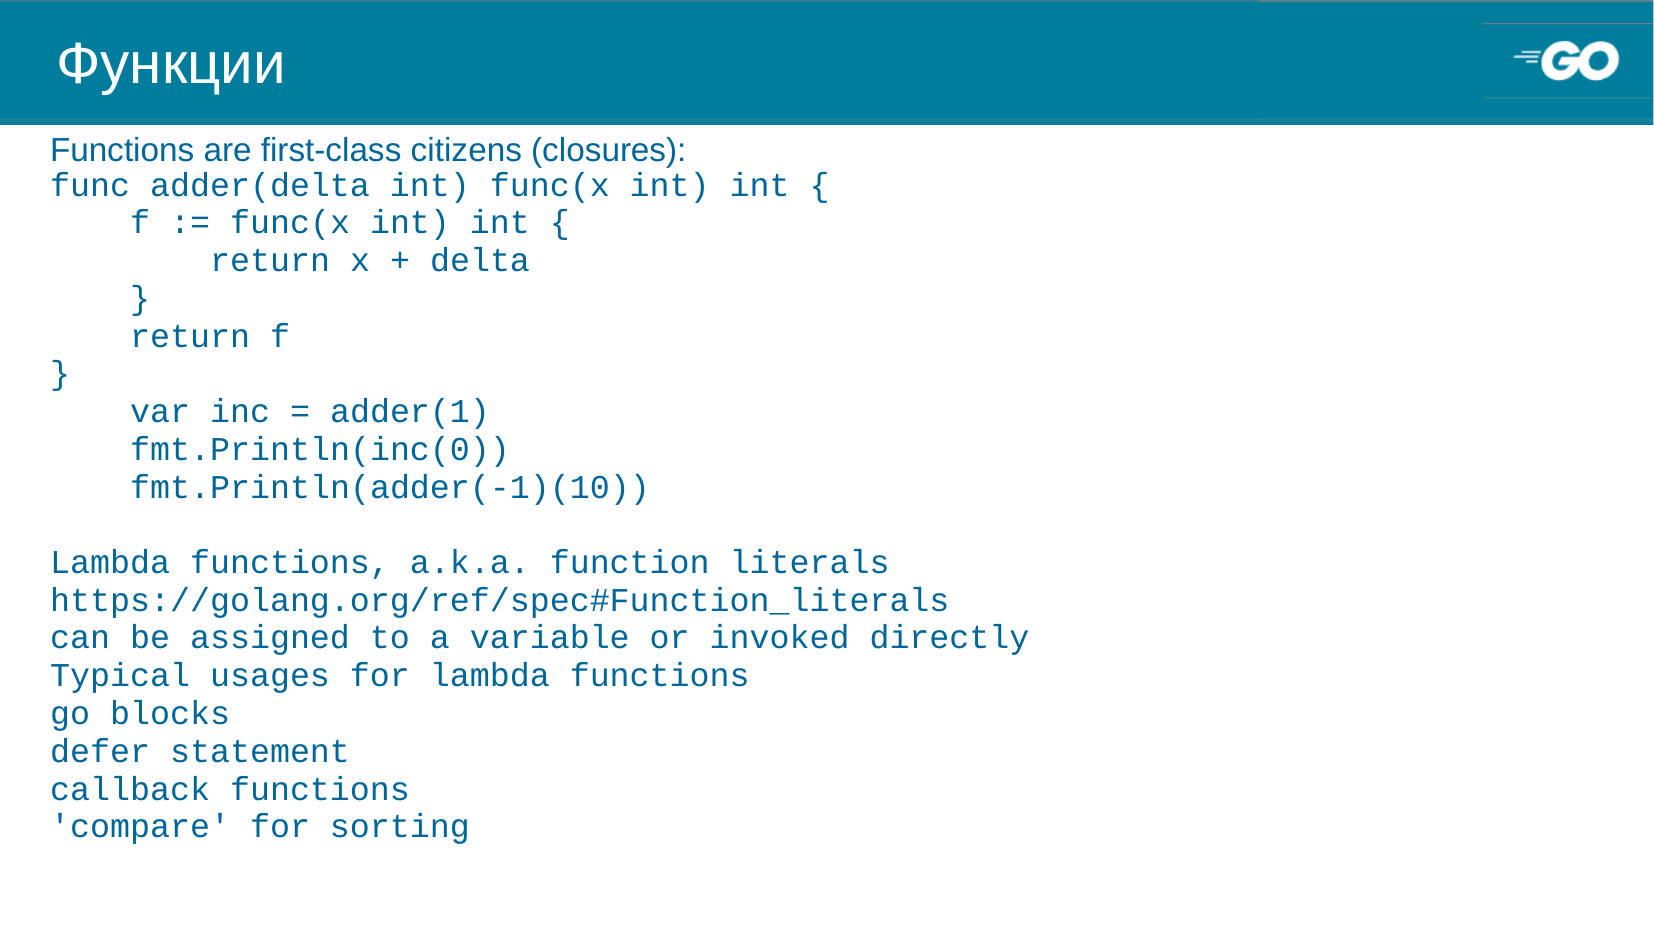

Функции
Functions are first-class citizens (closures):
func adder(delta int) func(x int) int {
 f := func(x int) int {
 return x + delta
 }
 return f
}
 var inc = adder(1)
 fmt.Println(inc(0))
 fmt.Println(adder(-1)(10))
Lambda functions, a.k.a. function literals
https://golang.org/ref/spec#Function_literals
can be assigned to a variable or invoked directly
Typical usages for lambda functions
go blocks
defer statement
callback functions
'compare' for sorting